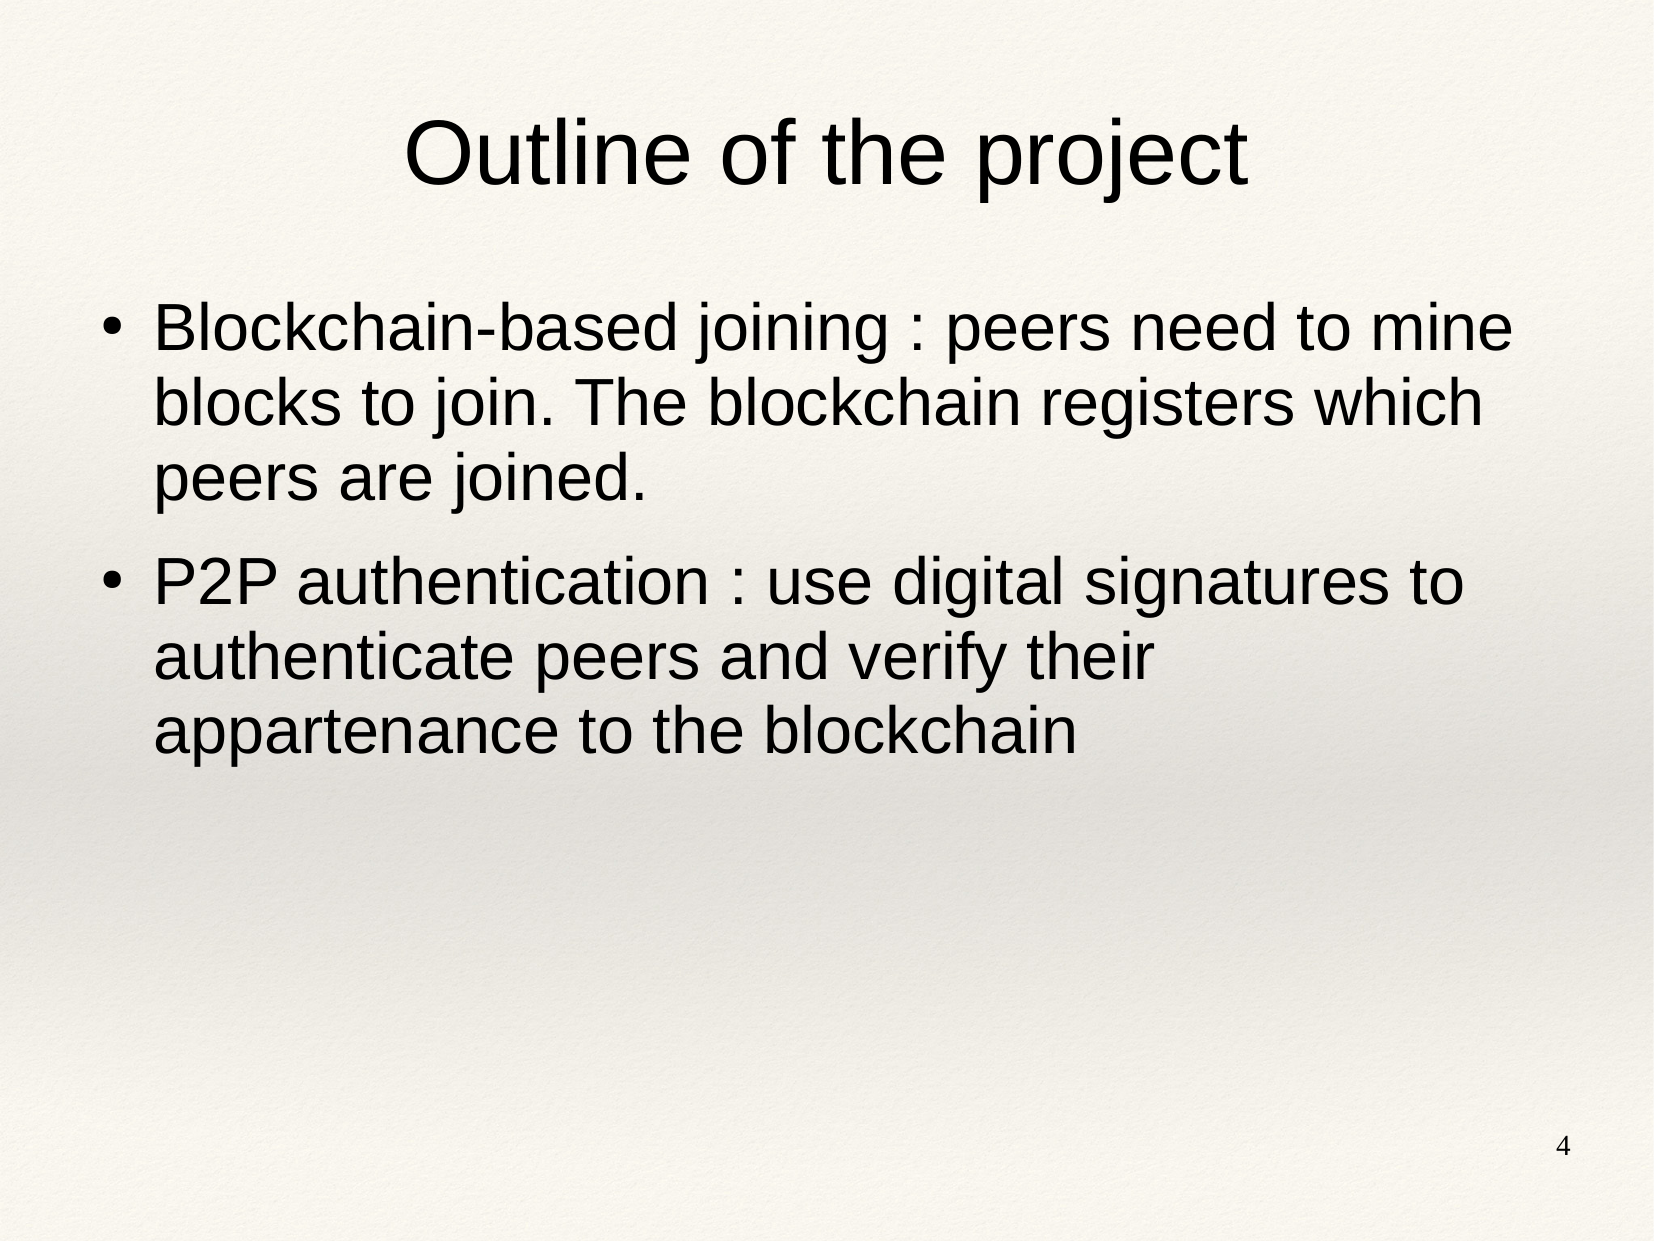

# Outline of the project
Blockchain-based joining : peers need to mine blocks to join. The blockchain registers which peers are joined.
P2P authentication : use digital signatures to authenticate peers and verify their appartenance to the blockchain
4